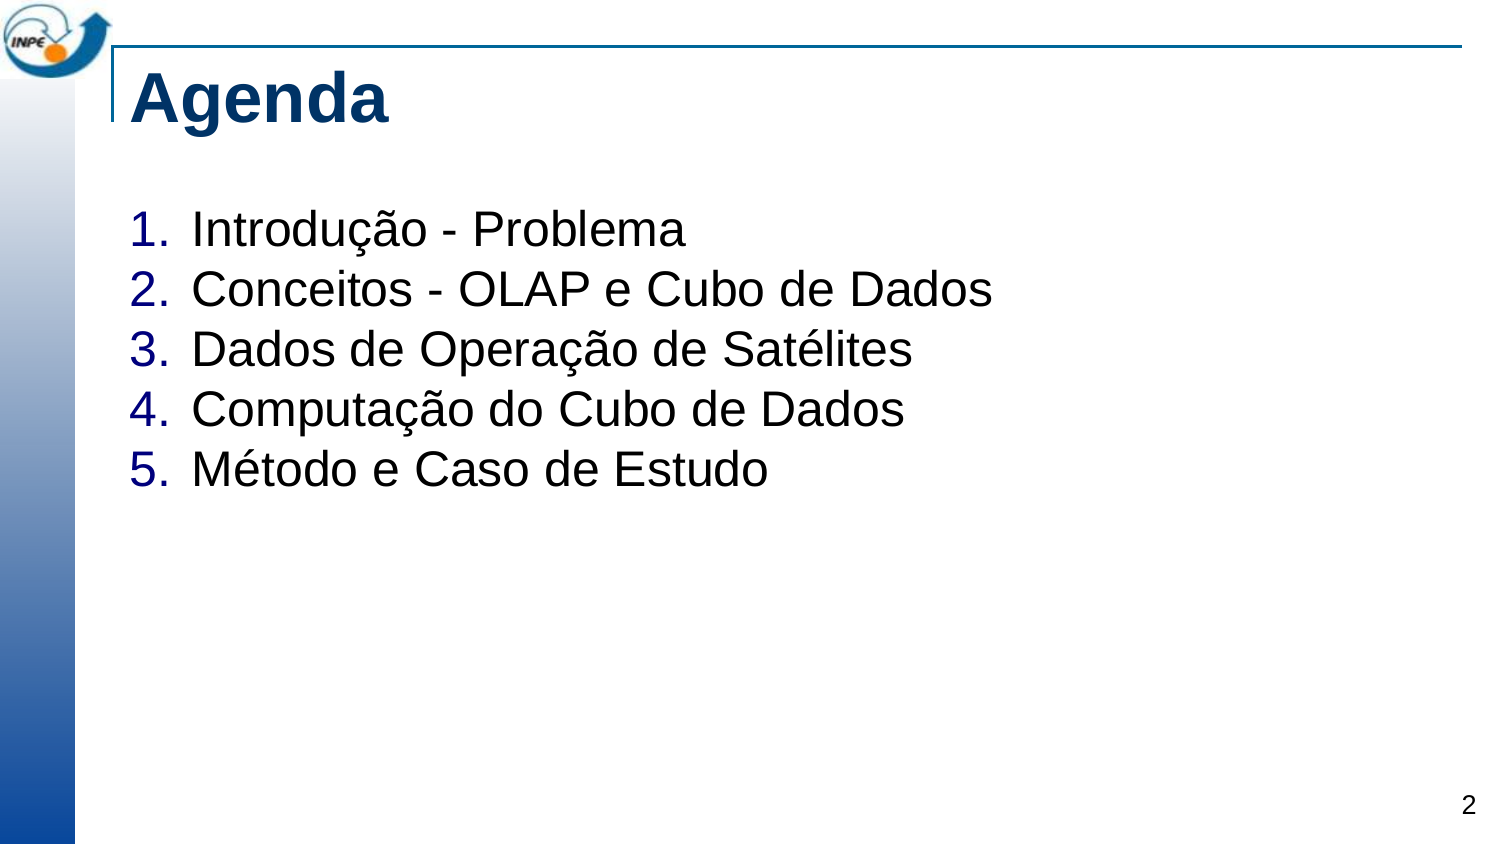

# Agenda
Introdução - Problema
Conceitos - OLAP e Cubo de Dados
Dados de Operação de Satélites
Computação do Cubo de Dados
Método e Caso de Estudo